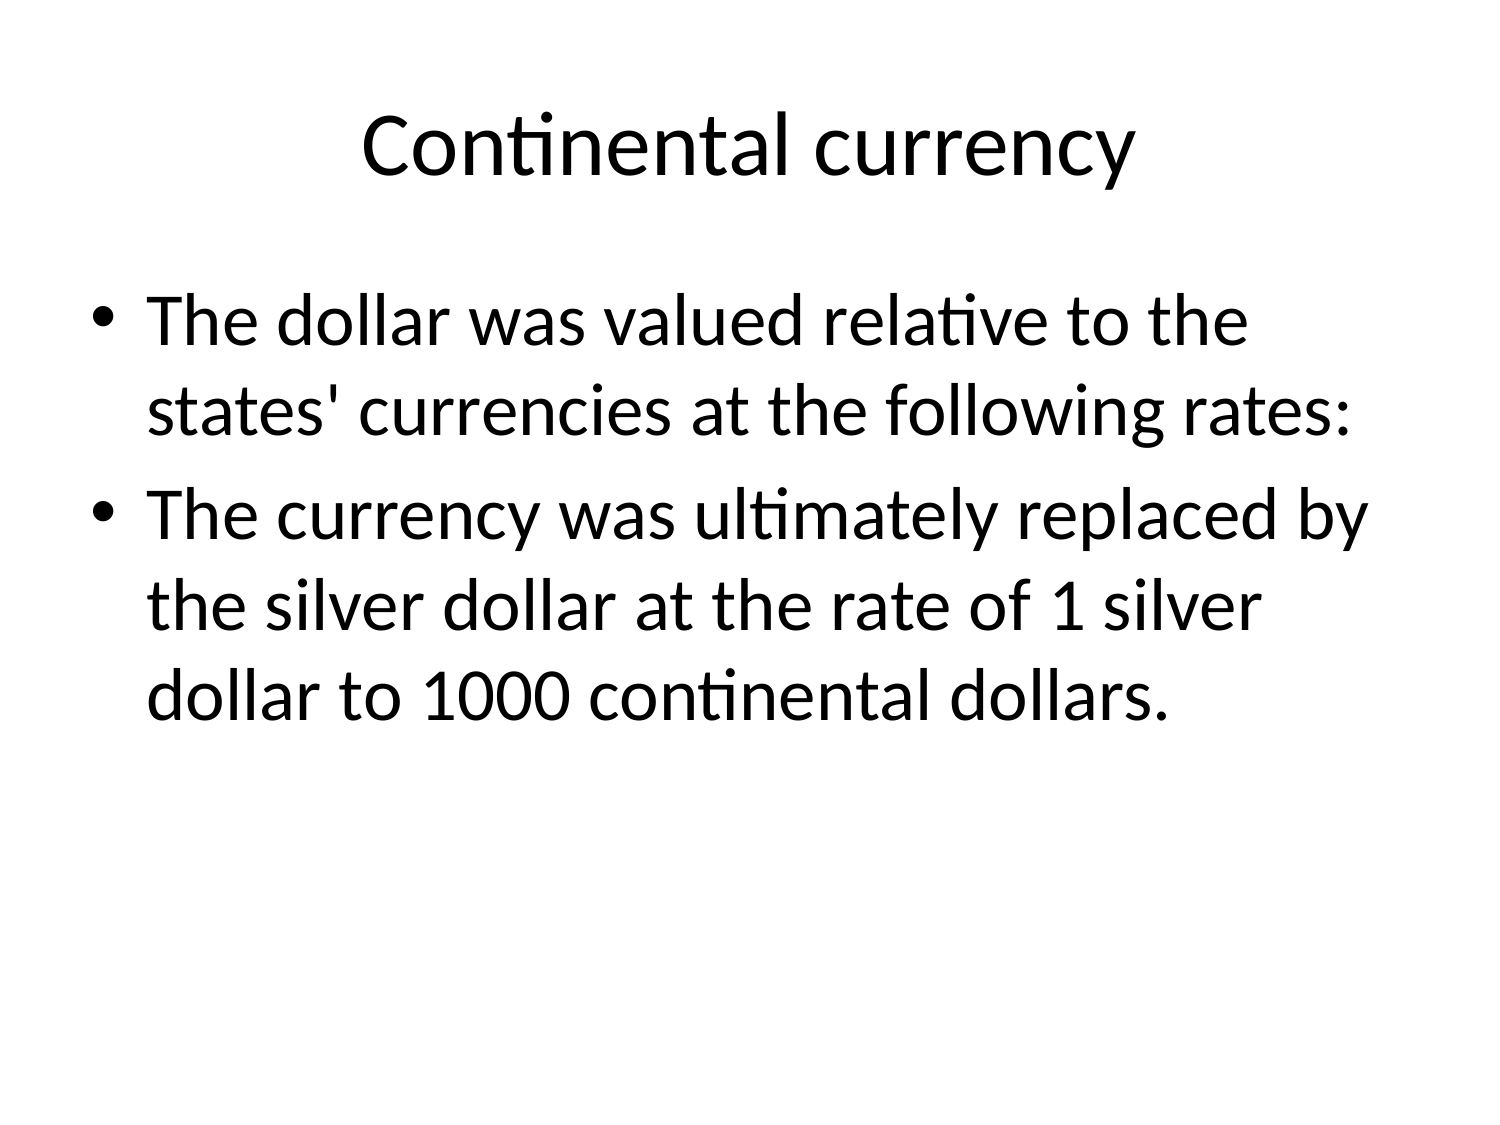

# Continental currency
The dollar was valued relative to the states' currencies at the following rates:
The currency was ultimately replaced by the silver dollar at the rate of 1 silver dollar to 1000 continental dollars.